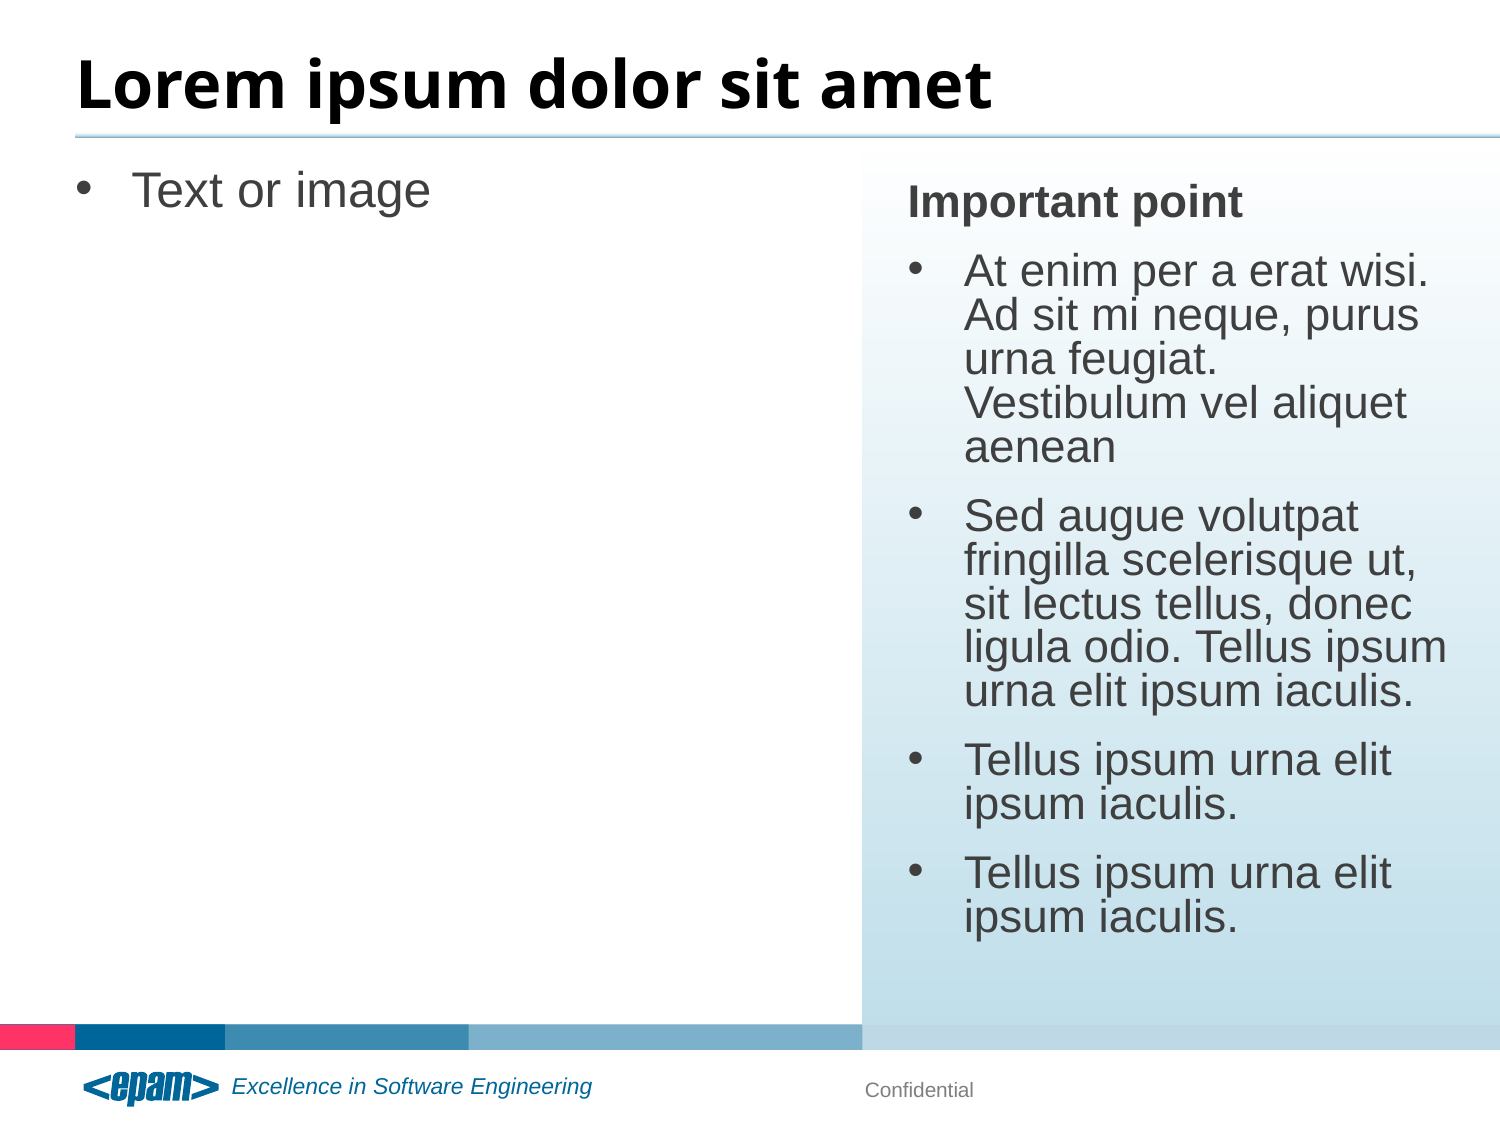

Lorem ipsum dolor sit amet
Important point
At enim per a erat wisi. Ad sit mi neque, purus urna feugiat. Vestibulum vel aliquet aenean
Sed augue volutpat fringilla scelerisque ut, sit lectus tellus, donec ligula odio. Tellus ipsum urna elit ipsum iaculis.
Tellus ipsum urna elit ipsum iaculis.
Tellus ipsum urna elit ipsum iaculis.
# Text or image
Confidential